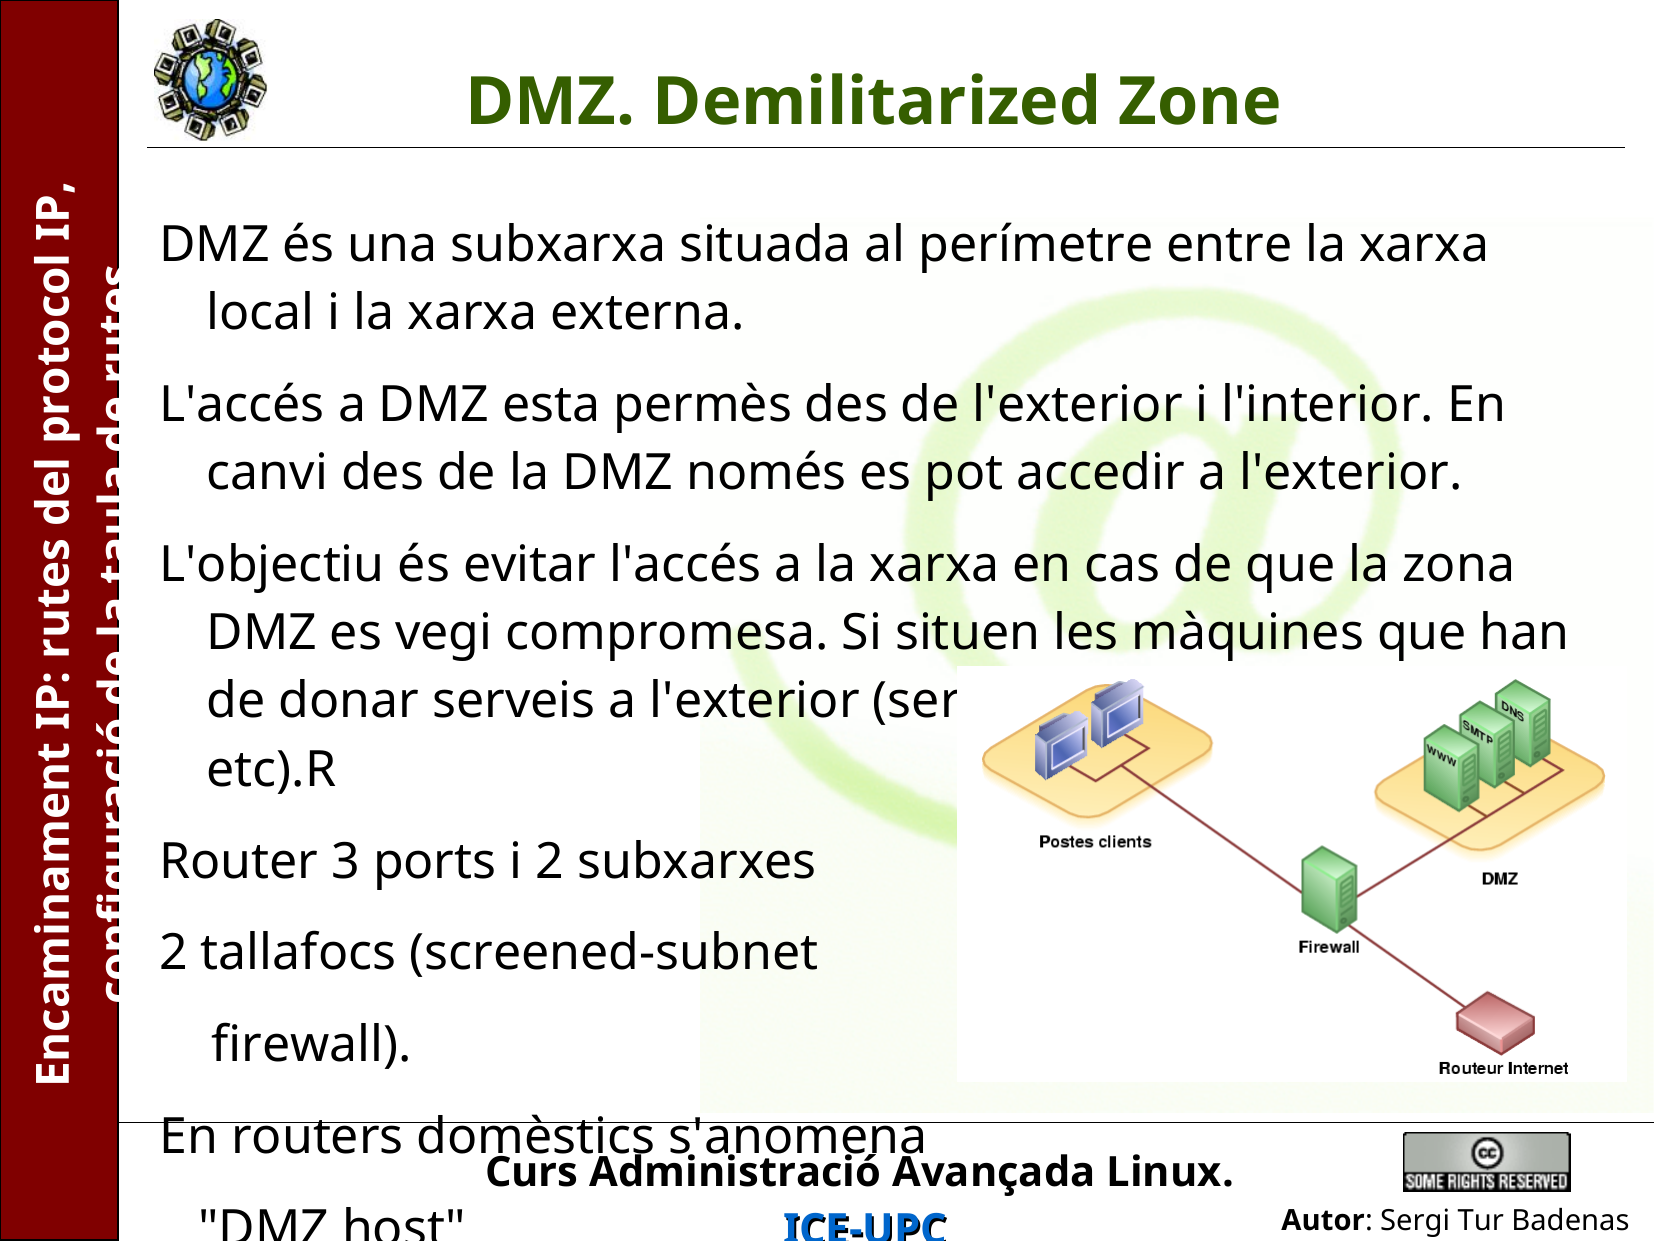

# DMZ. Demilitarized Zone
DMZ és una subxarxa situada al perímetre entre la xarxa local i la xarxa externa.
L'accés a DMZ esta permès des de l'exterior i l'interior. En canvi des de la DMZ només es pot accedir a l'exterior.
L'objectiu és evitar l'accés a la xarxa en cas de que la zona DMZ es vegi compromesa. Si situen les màquines que han de donar serveis a l'exterior (servidor web, de correu, DNS, etc).R
Router 3 ports i 2 subxarxes
2 tallafocs (screened-subnet
 firewall).
En routers domèstics s'anomena
 "DMZ host"